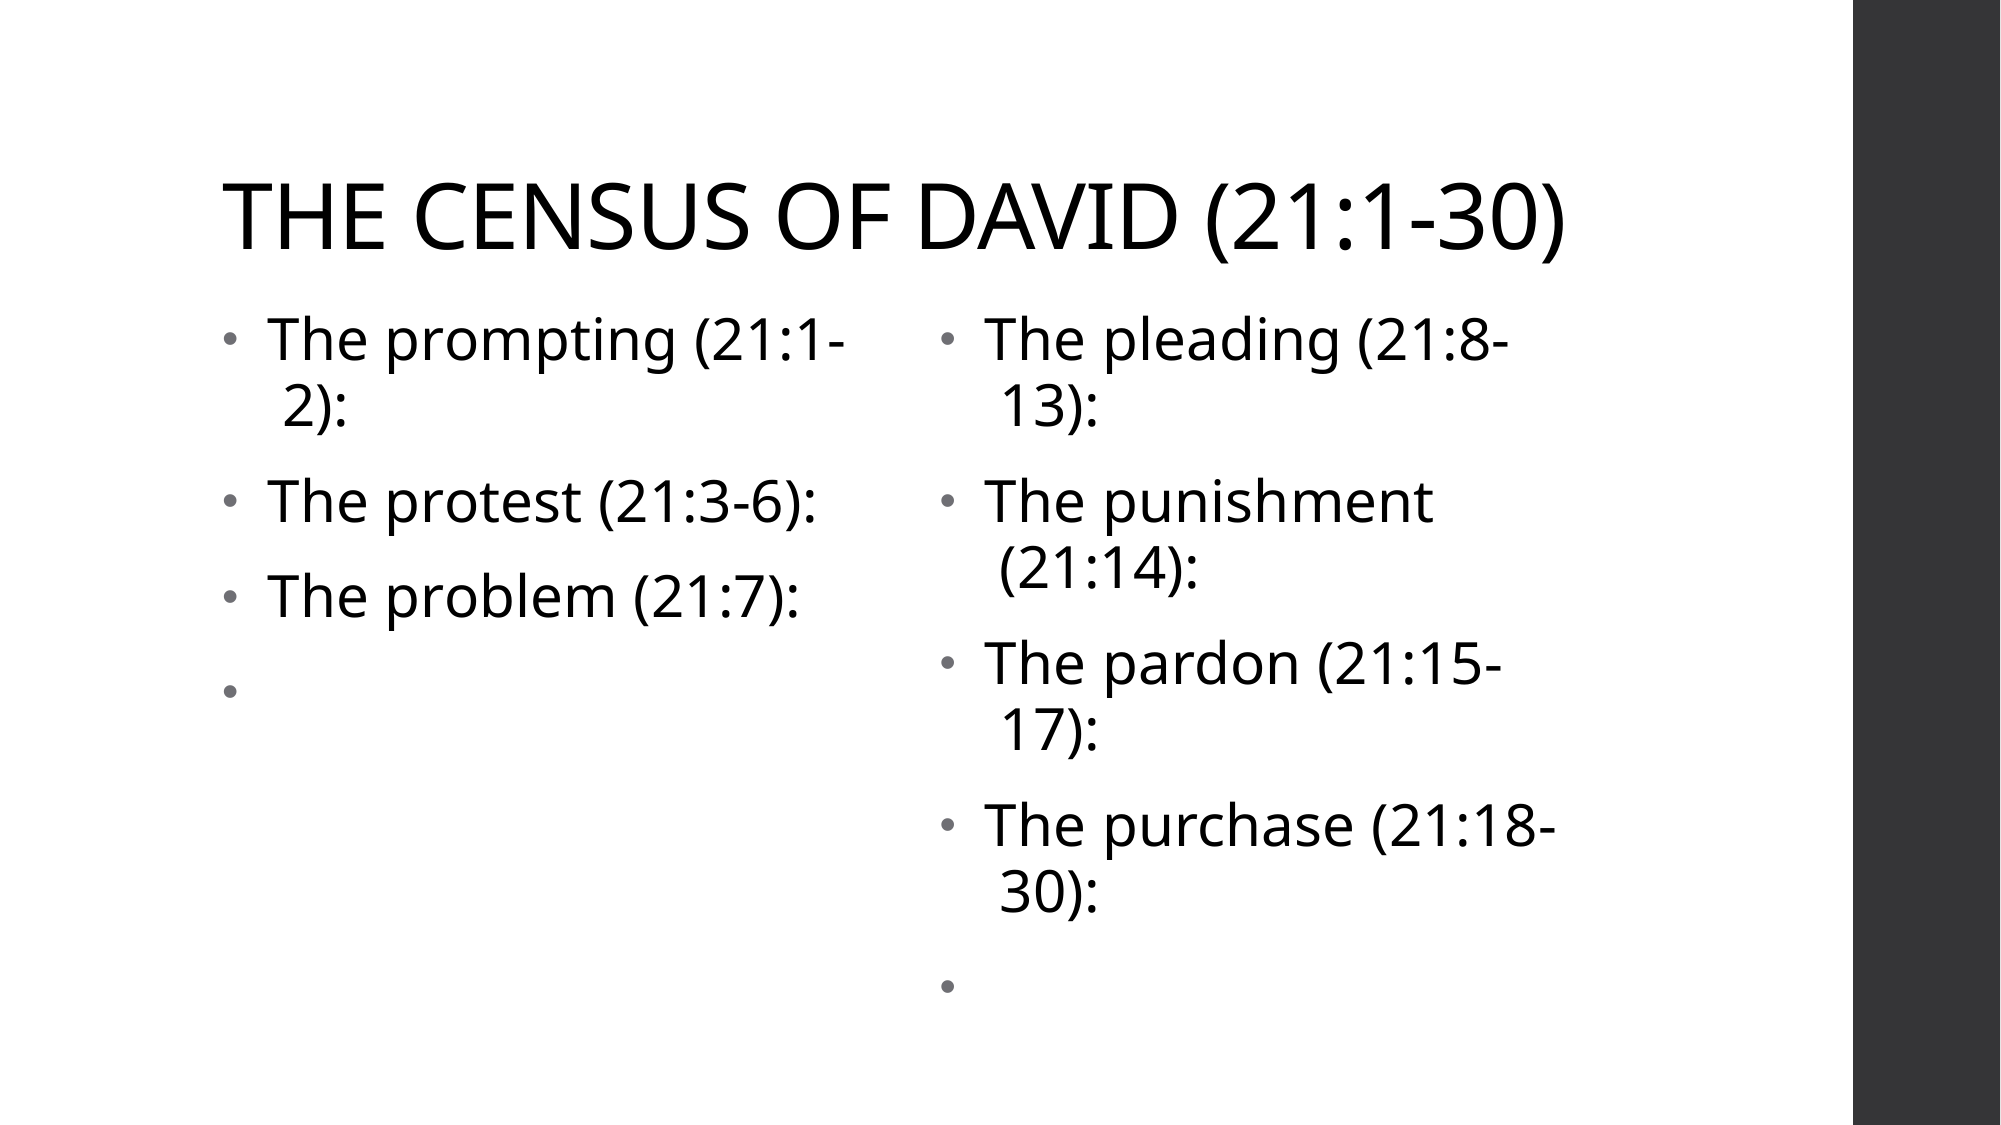

# THE CENSUS OF DAVID (21:1-30)
 The prompting (21:1-2):
 The protest (21:3-6):
 The problem (21:7):
 The pleading (21:8-13):
 The punishment (21:14):
 The pardon (21:15-17):
 The purchase (21:18-30):